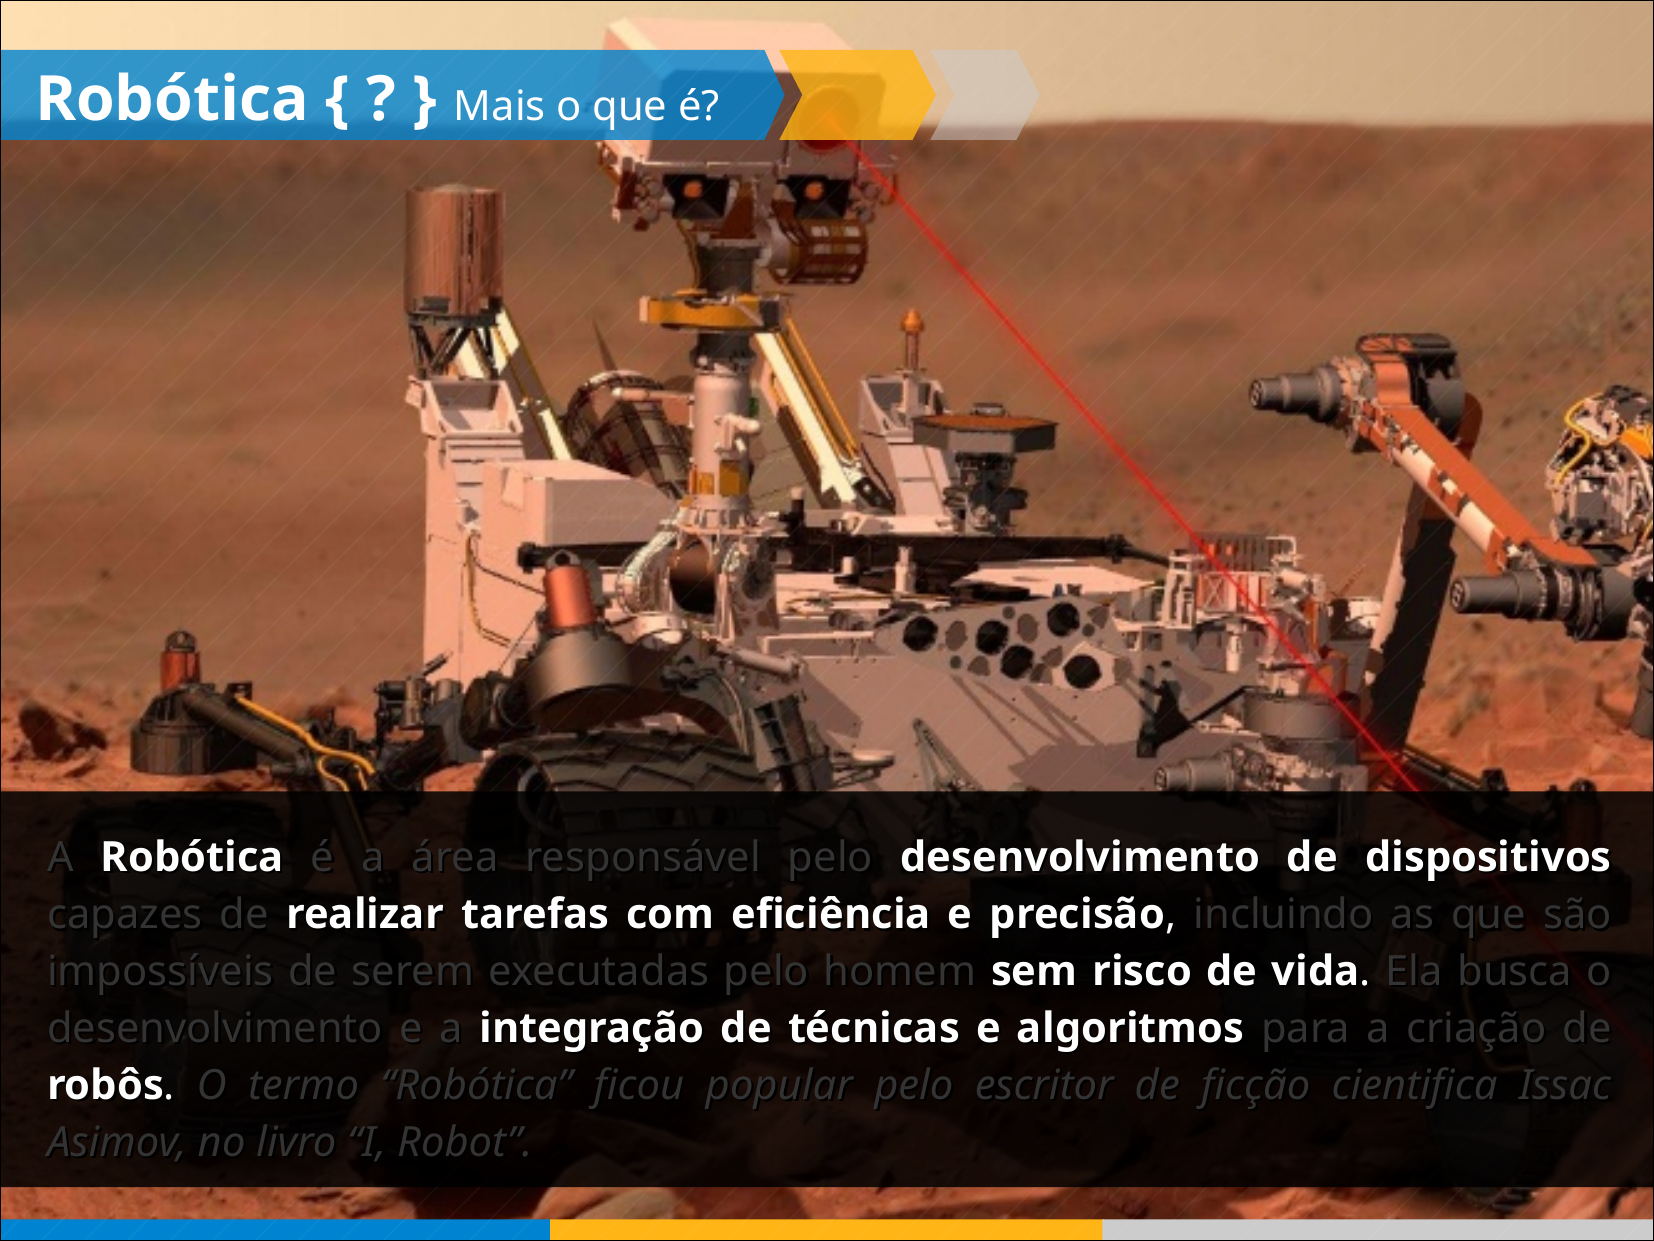

Robótica { ? } Mais o que é?
A Robótica é a área responsável pelo desenvolvimento de dispositivos capazes de realizar tarefas com eficiência e precisão, incluindo as que são impossíveis de serem executadas pelo homem sem risco de vida. Ela busca o desenvolvimento e a integração de técnicas e algoritmos para a criação de robôs. O termo “Robótica” ficou popular pelo escritor de ficção cientifica Issac Asimov, no livro “I, Robot”.